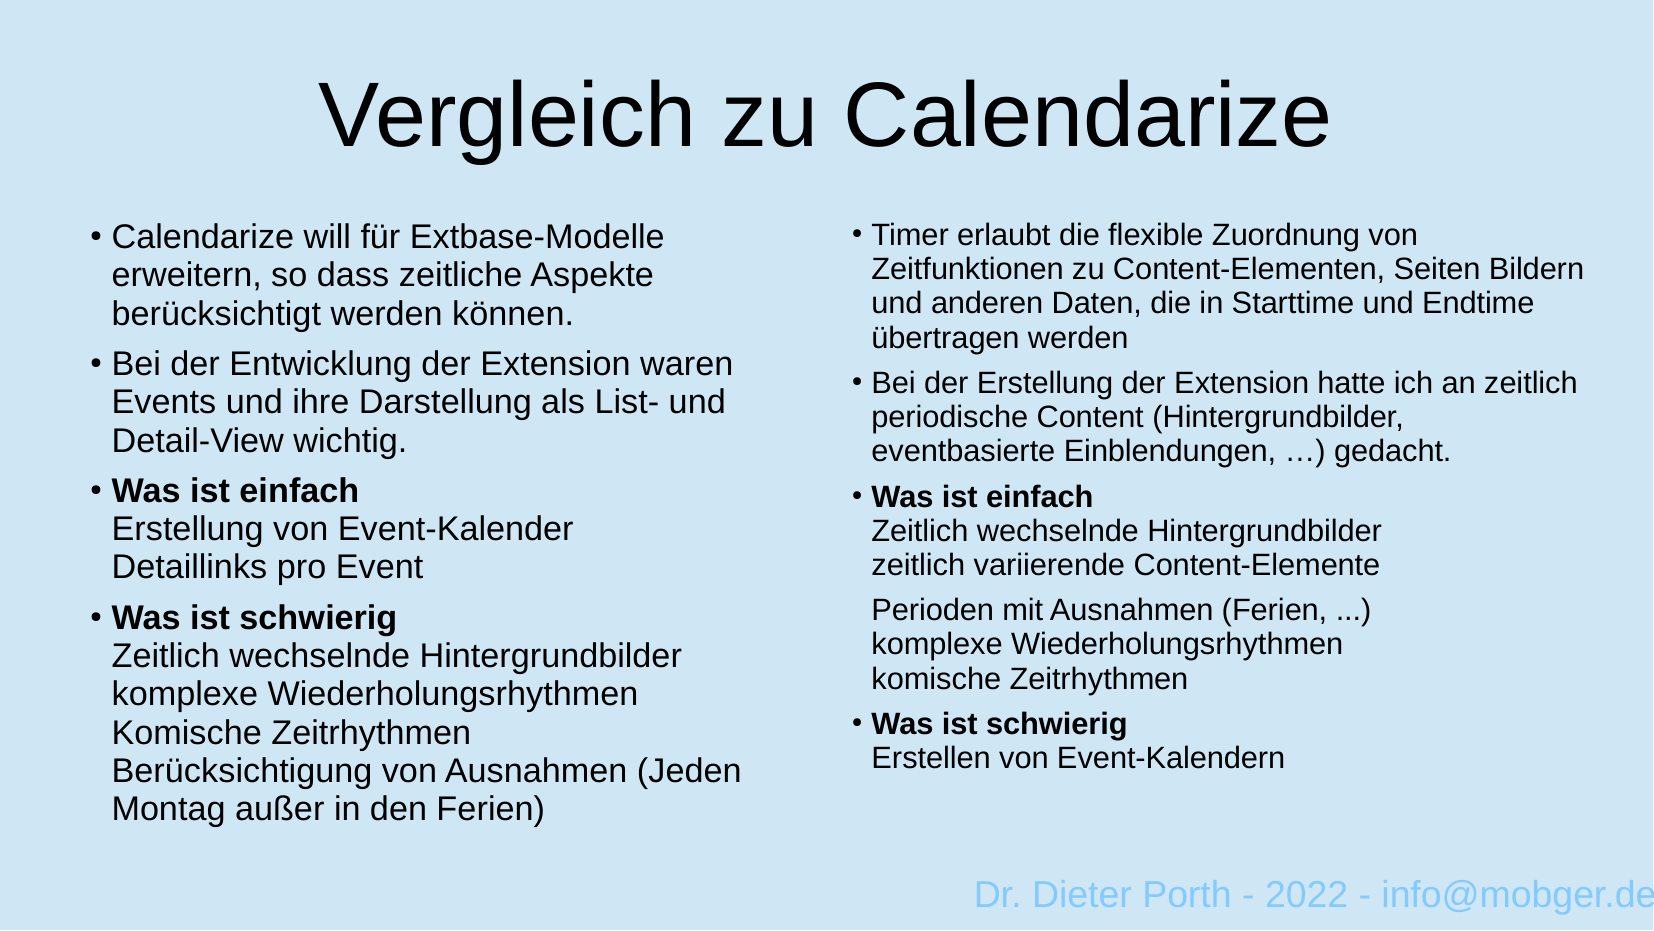

# Vergleich zu Calendarize
Calendarize will für Extbase-Modelle erweitern, so dass zeitliche Aspekte berücksichtigt werden können.
Bei der Entwicklung der Extension waren Events und ihre Darstellung als List- und Detail-View wichtig.
Was ist einfach
Erstellung von Event-Kalender
Detaillinks pro Event
Was ist schwierig
Zeitlich wechselnde Hintergrundbilder
komplexe Wiederholungsrhythmen
Komische Zeitrhythmen
Berücksichtigung von Ausnahmen (Jeden Montag außer in den Ferien)
Timer erlaubt die flexible Zuordnung von Zeitfunktionen zu Content-Elementen, Seiten Bildern und anderen Daten, die in Starttime und Endtime übertragen werden
Bei der Erstellung der Extension hatte ich an zeitlich periodische Content (Hintergrundbilder, eventbasierte Einblendungen, …) gedacht.
Was ist einfach
Zeitlich wechselnde Hintergrundbilder
zeitlich variierende Content-Elemente
Perioden mit Ausnahmen (Ferien, ...)
komplexe Wiederholungsrhythmen
komische Zeitrhythmen
Was ist schwierig
Erstellen von Event-Kalendern
Dr. Dieter Porth - 2022 - info@mobger.de